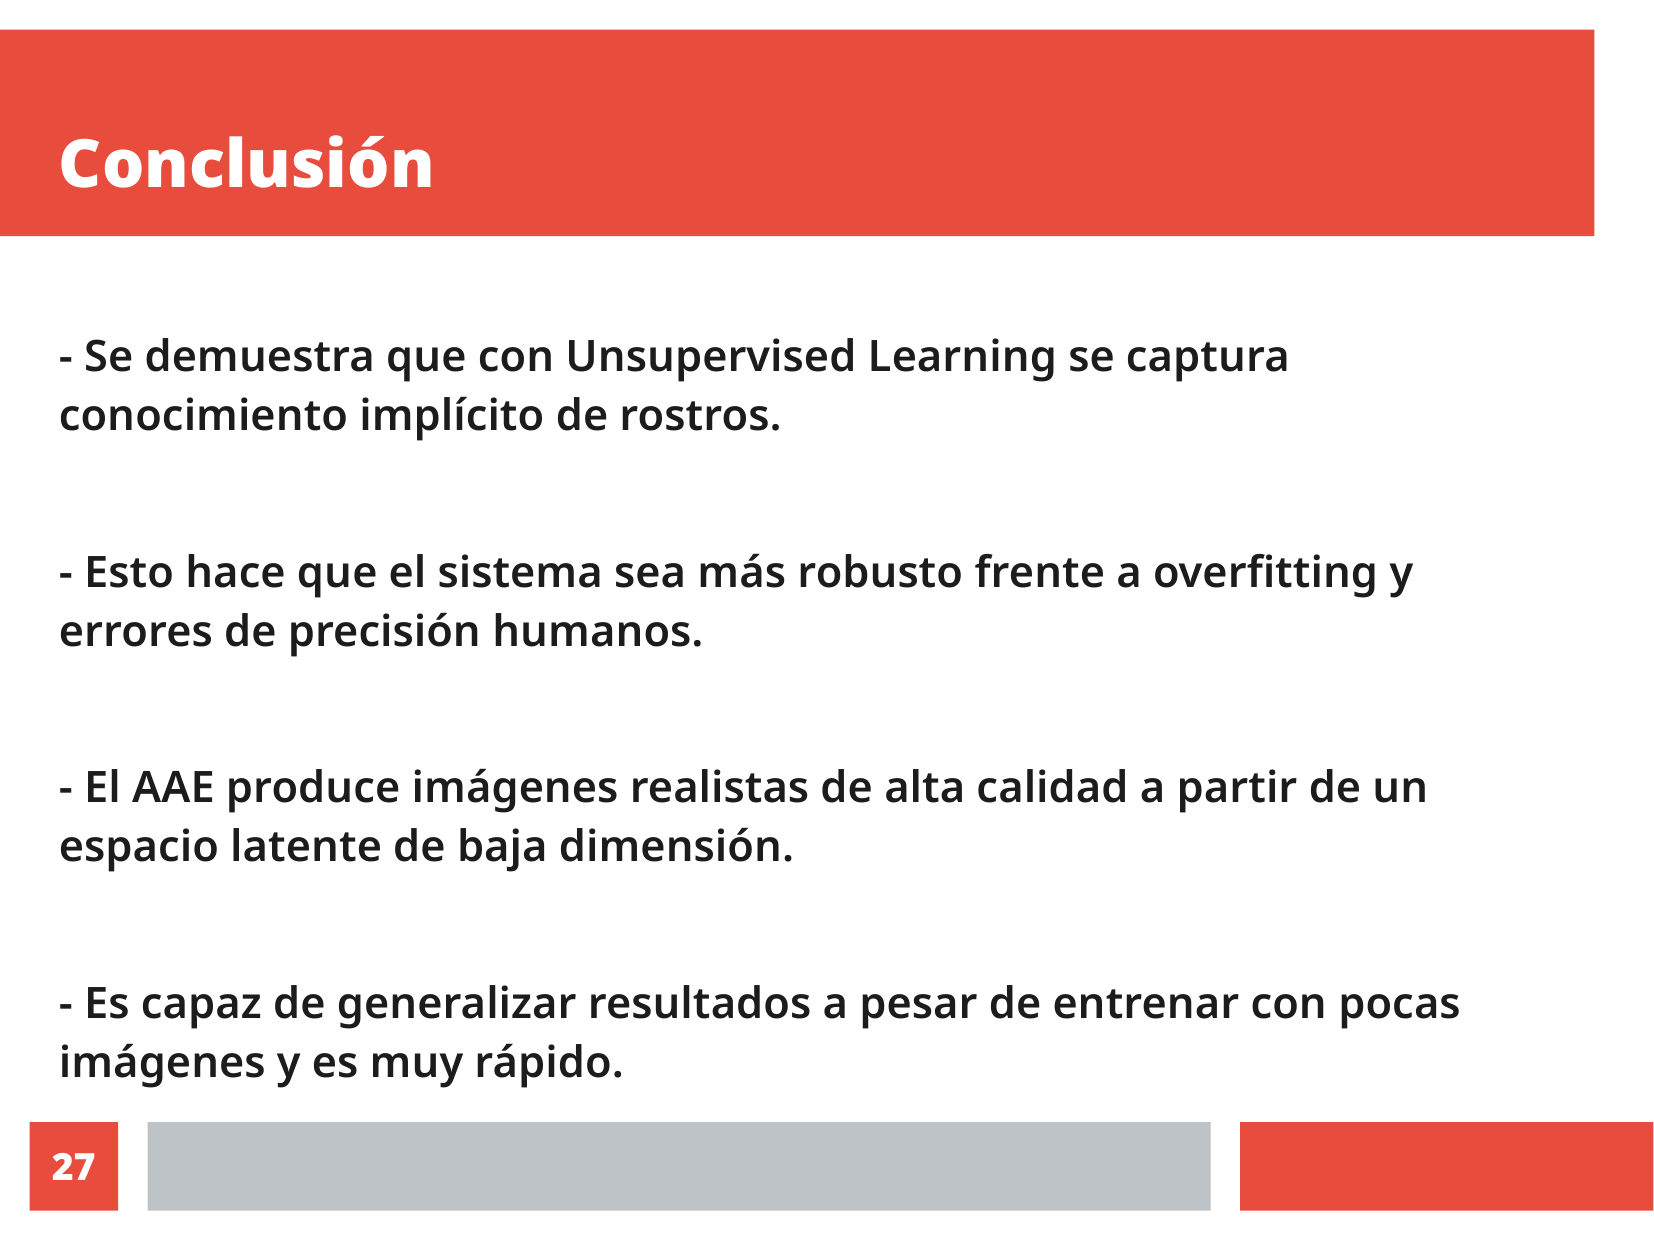

# Conclusión
- Se demuestra que con Unsupervised Learning se captura conocimiento implícito de rostros.
- Esto hace que el sistema sea más robusto frente a overfitting y errores de precisión humanos.
- El AAE produce imágenes realistas de alta calidad a partir de un espacio latente de baja dimensión.
- Es capaz de generalizar resultados a pesar de entrenar con pocas imágenes y es muy rápido.
27